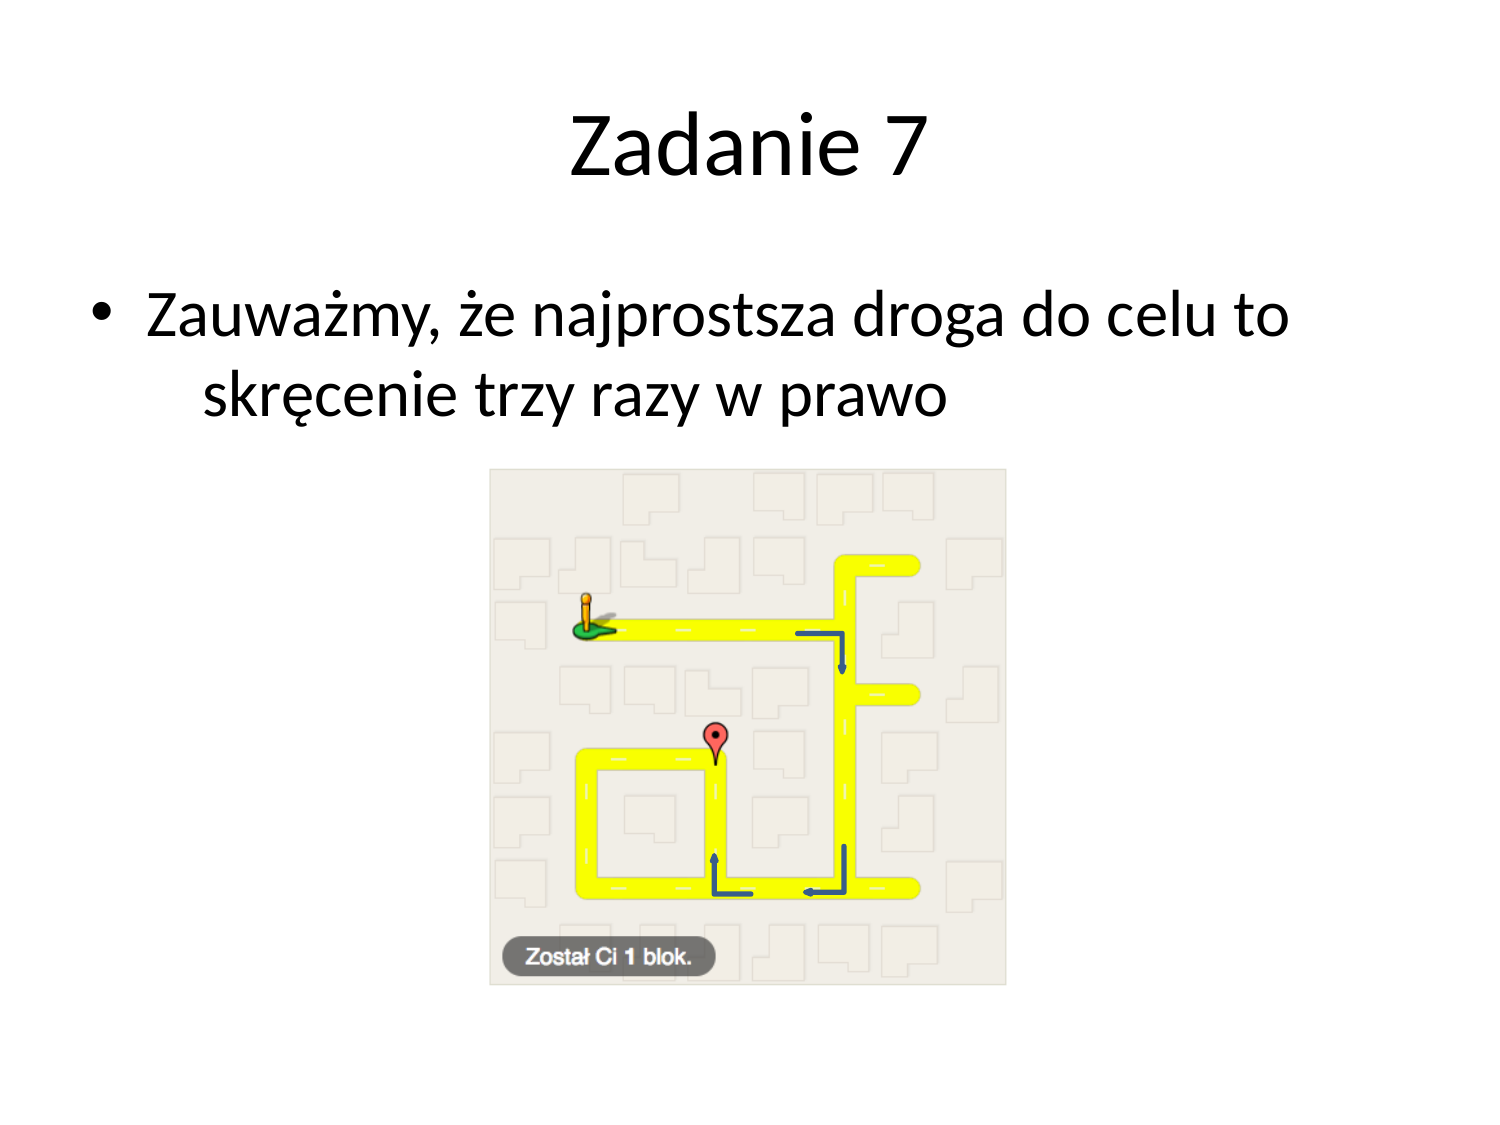

# Zadanie 7
Zauważmy, że najprostsza droga do celu to skręcenie trzy razy w prawo